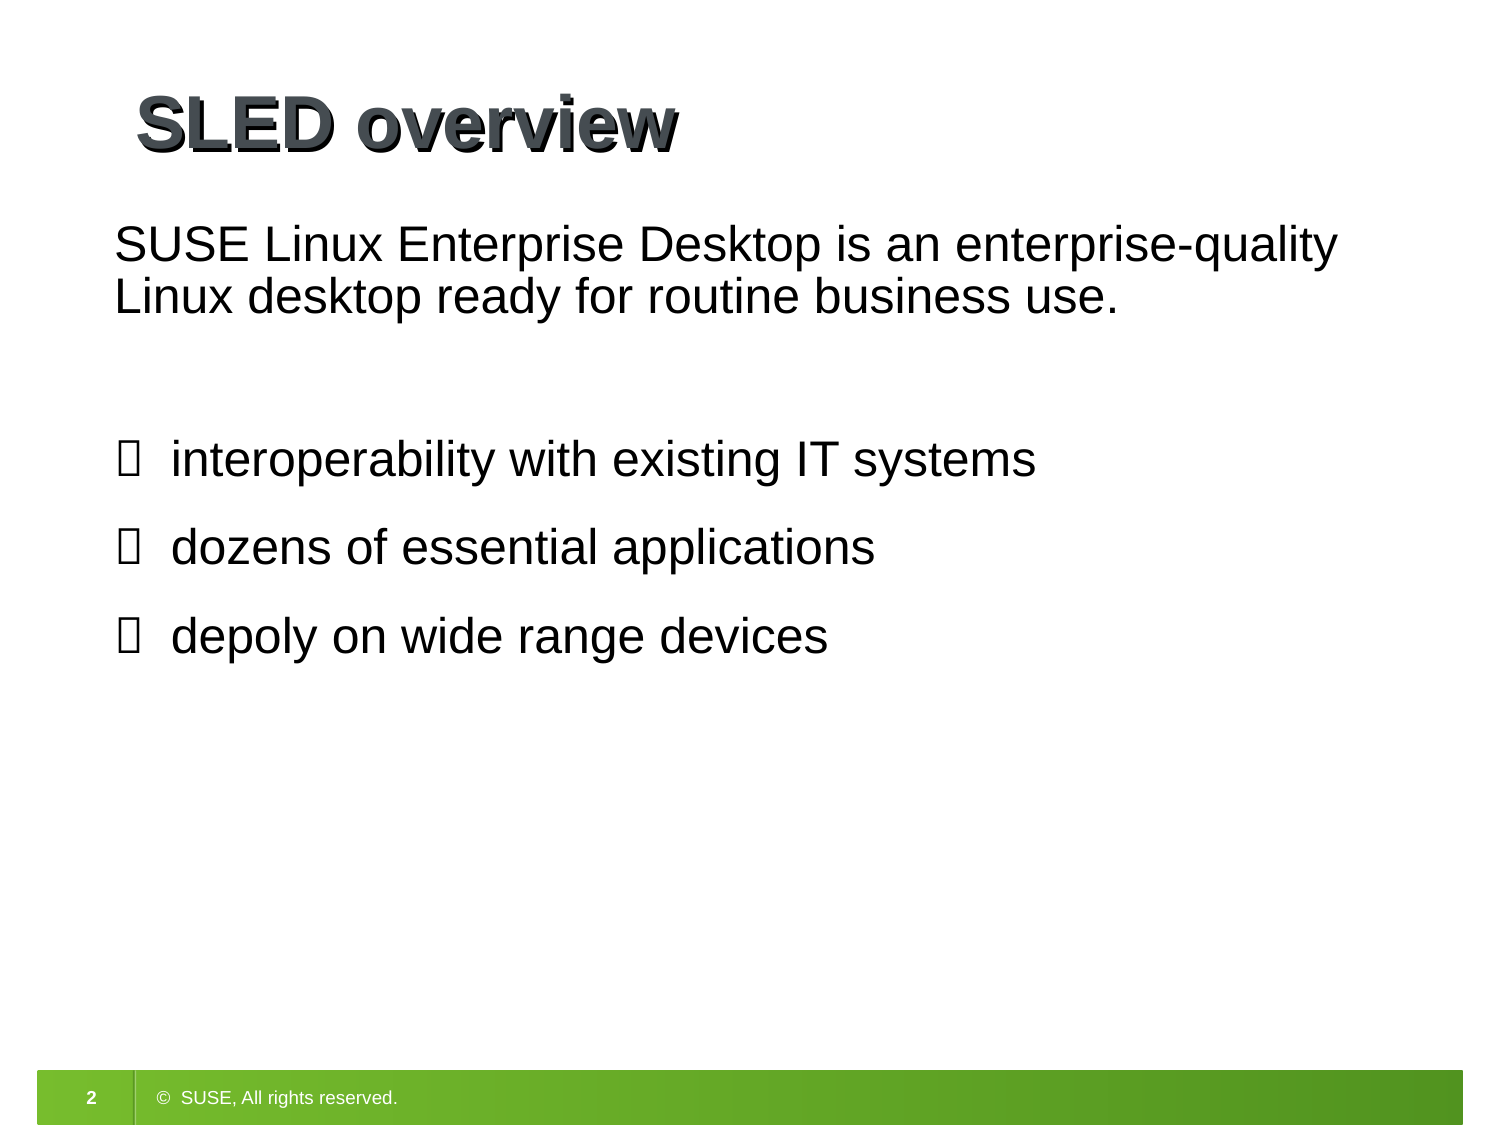

# SLED overview
SUSE Linux Enterprise Desktop is an enterprise-quality Linux desktop ready for routine business use.
－ interoperability with existing IT systems
－ dozens of essential applications
－ depoly on wide range devices